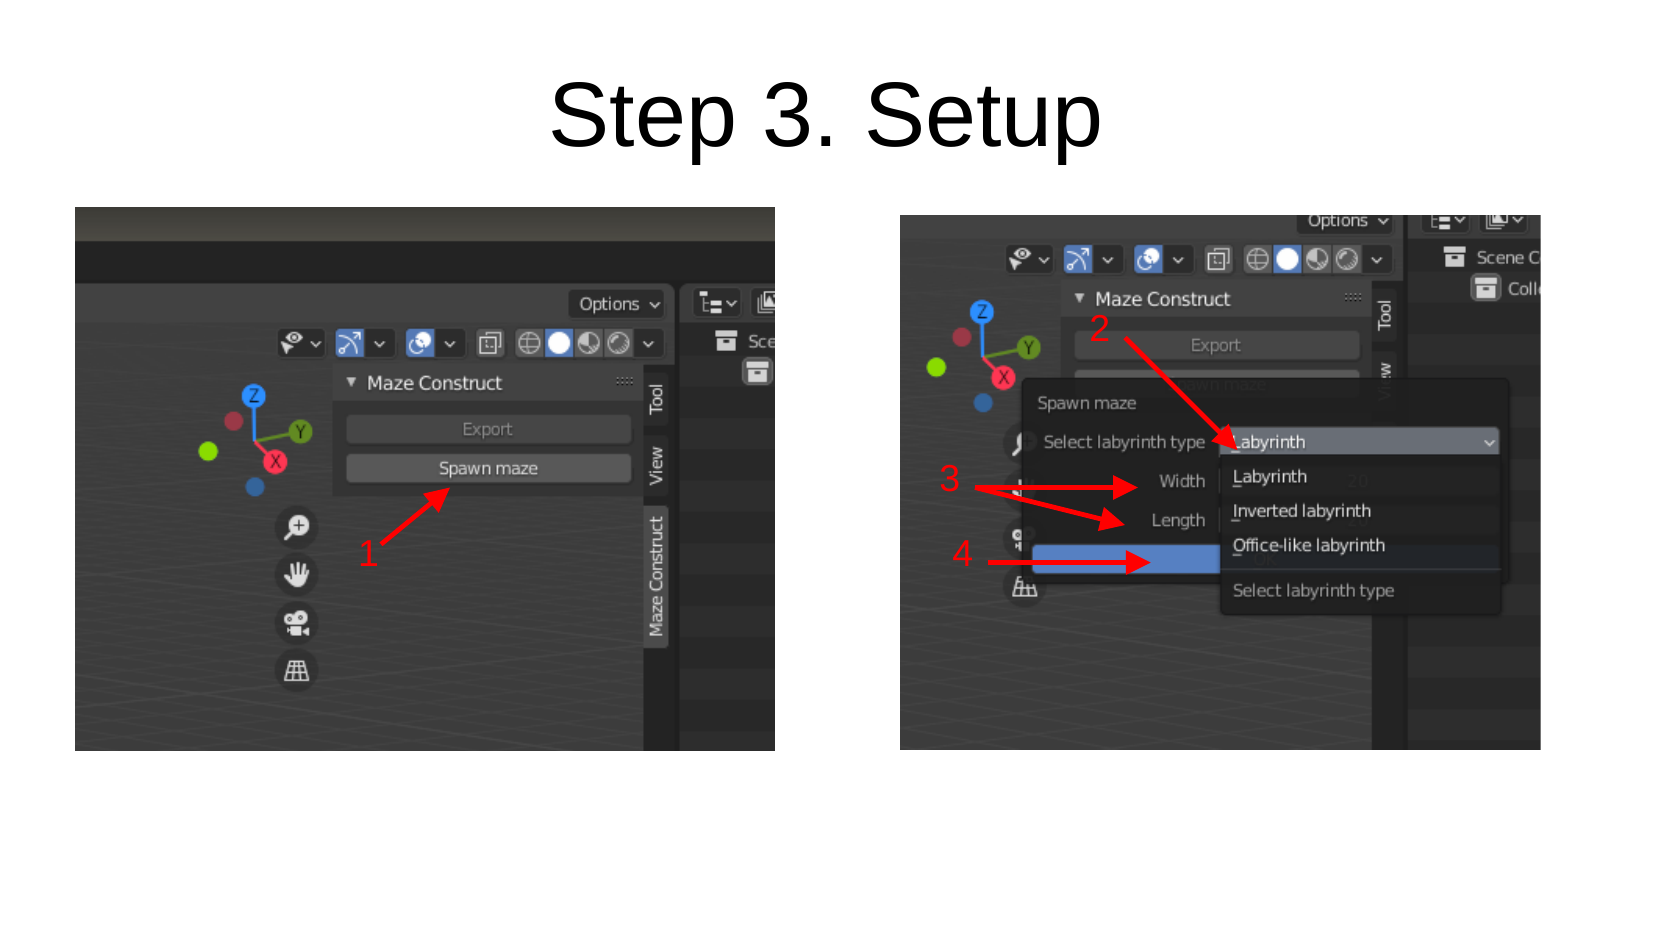

# Step 3. Setup
2
3
1
4